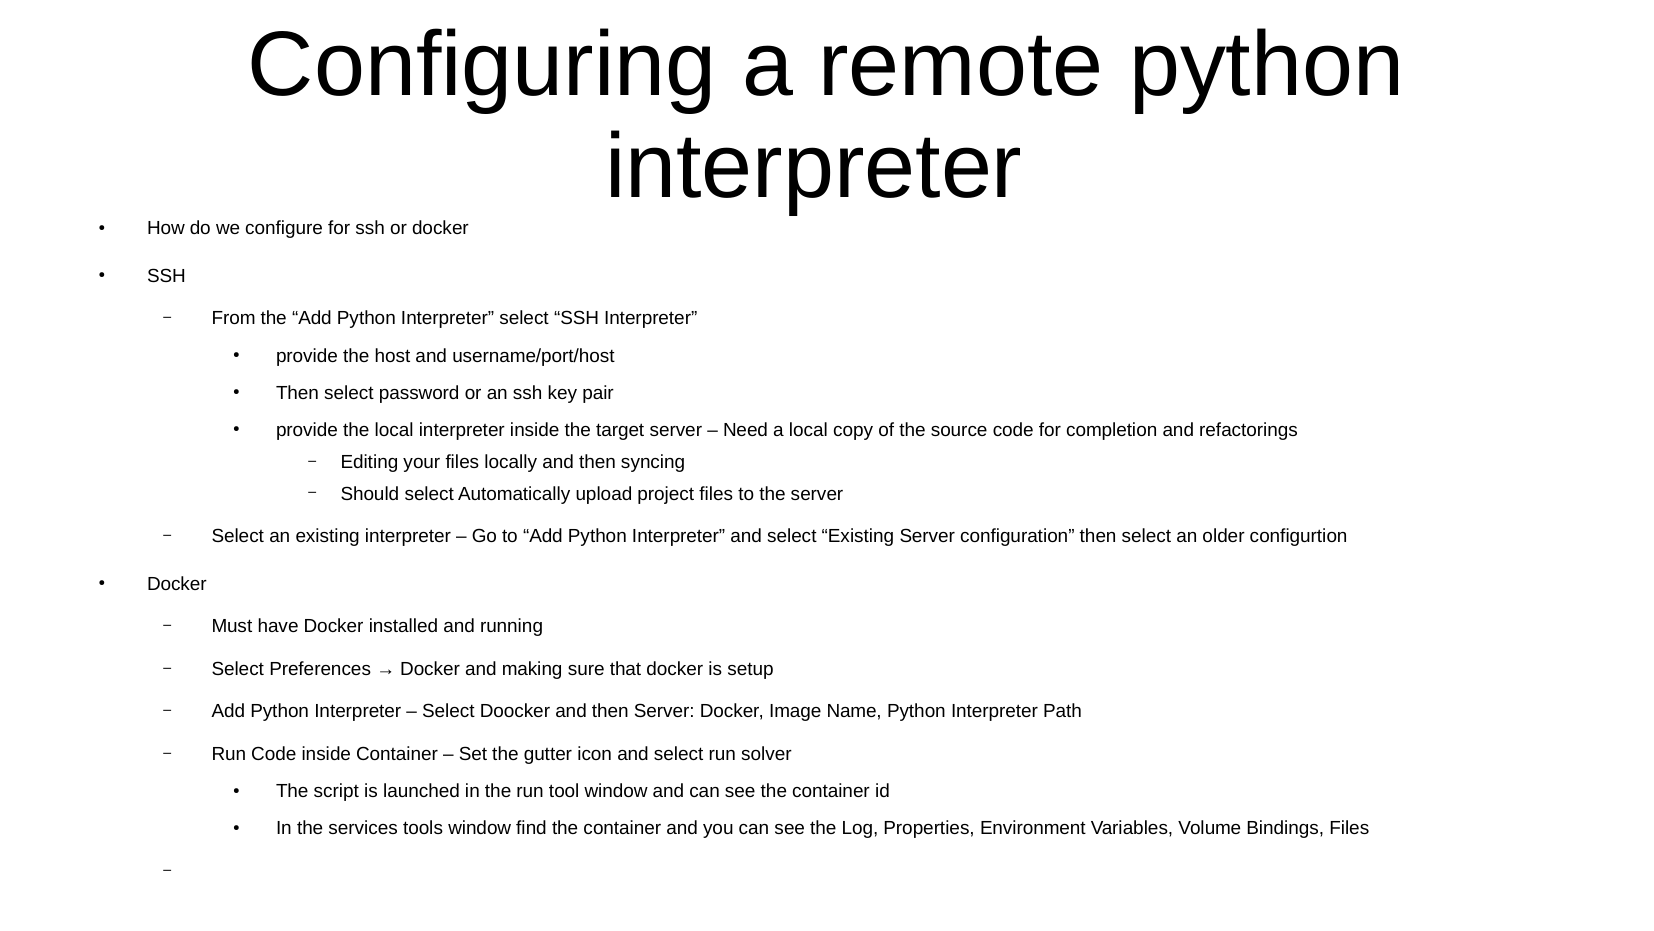

# Configuring a remote python interpreter
How do we configure for ssh or docker
SSH
From the “Add Python Interpreter” select “SSH Interpreter”
provide the host and username/port/host
Then select password or an ssh key pair
provide the local interpreter inside the target server – Need a local copy of the source code for completion and refactorings
Editing your files locally and then syncing
Should select Automatically upload project files to the server
Select an existing interpreter – Go to “Add Python Interpreter” and select “Existing Server configuration” then select an older configurtion
Docker
Must have Docker installed and running
Select Preferences → Docker and making sure that docker is setup
Add Python Interpreter – Select Doocker and then Server: Docker, Image Name, Python Interpreter Path
Run Code inside Container – Set the gutter icon and select run solver
The script is launched in the run tool window and can see the container id
In the services tools window find the container and you can see the Log, Properties, Environment Variables, Volume Bindings, Files